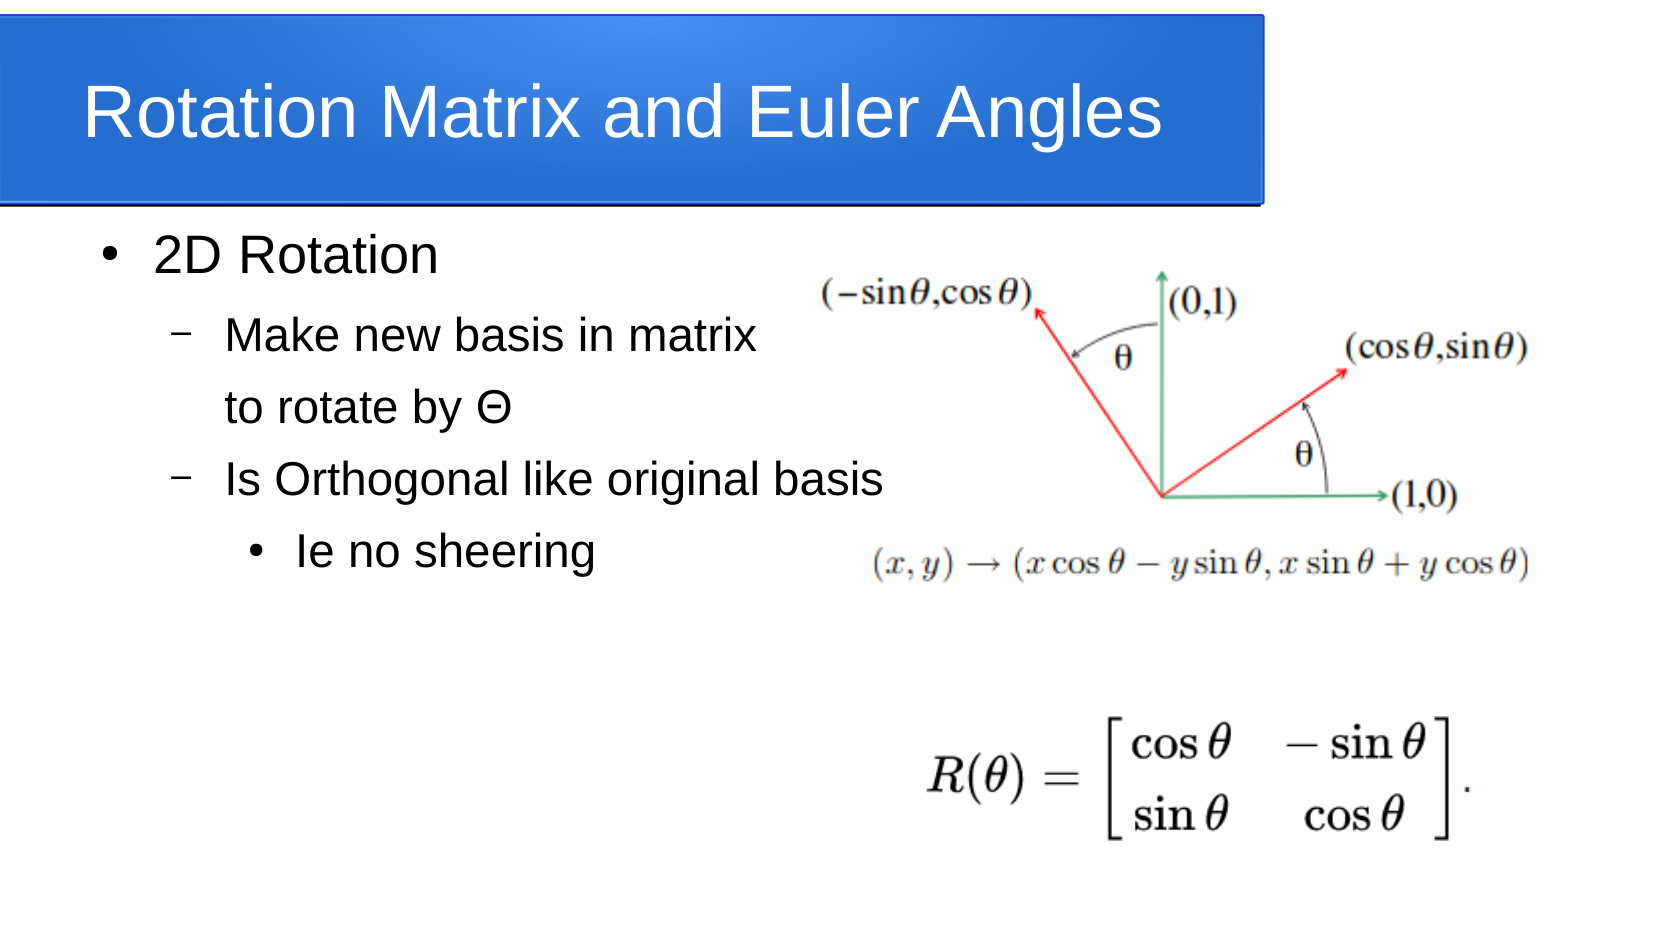

# Rotation Matrix and Euler Angles
2D Rotation
Make new basis in matrix
to rotate by Θ
Is Orthogonal like original basis
Ie no sheering